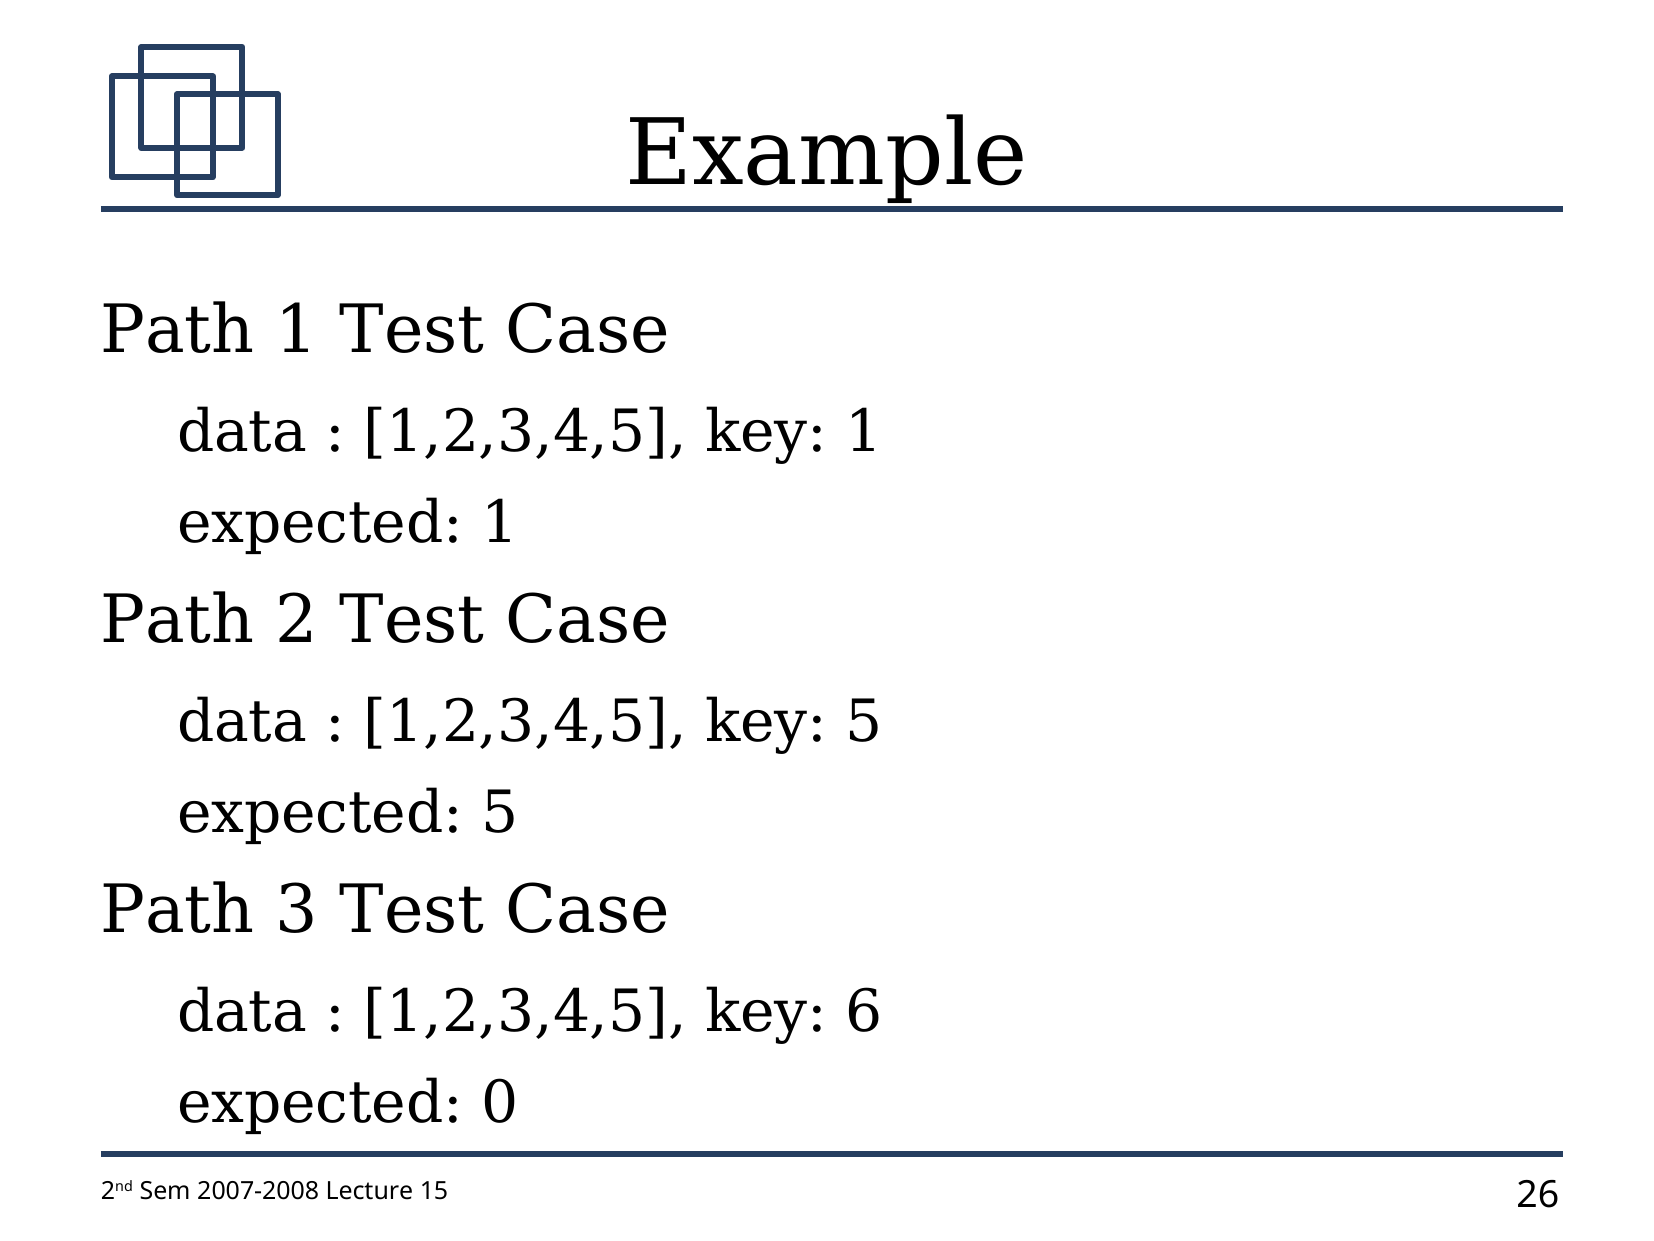

# Example
Path 1 Test Case
data : [1,2,3,4,5], key: 1
expected: 1
Path 2 Test Case
data : [1,2,3,4,5], key: 5
expected: 5
Path 3 Test Case
data : [1,2,3,4,5], key: 6
expected: 0